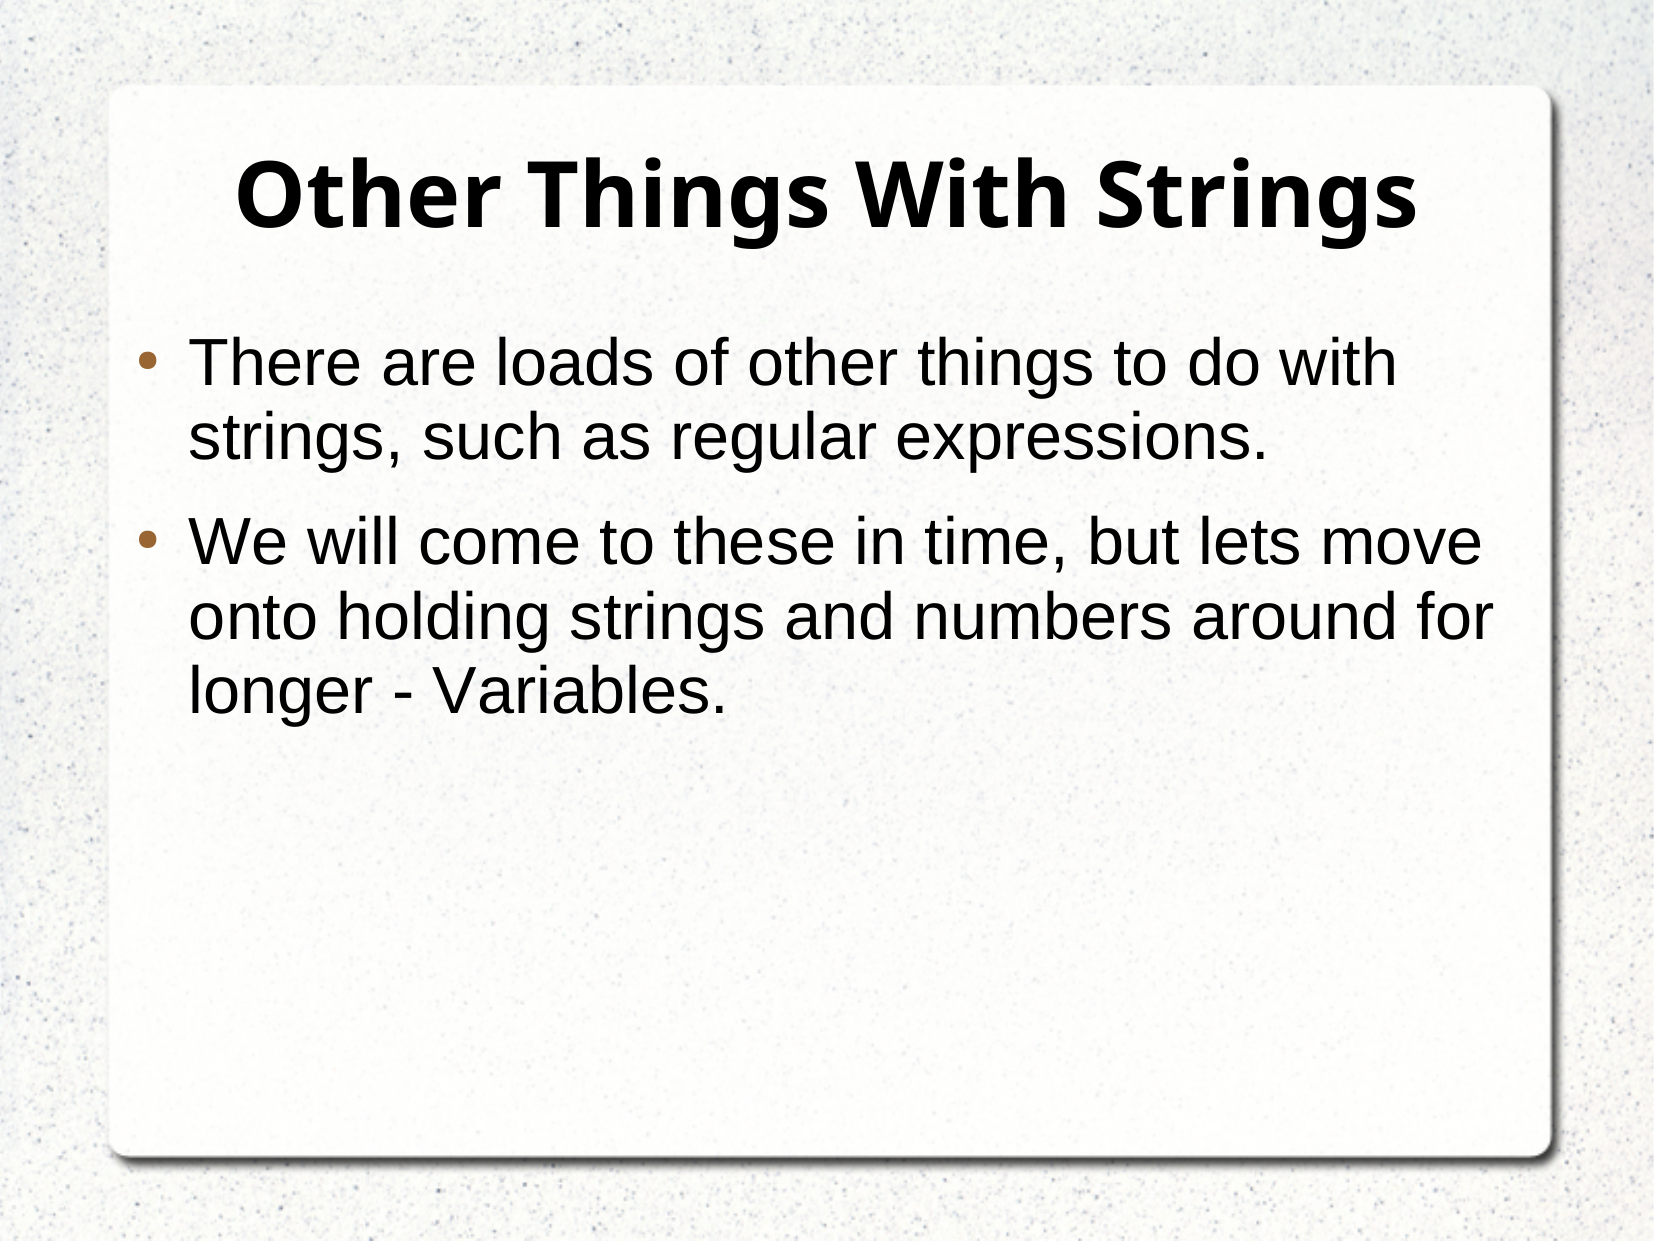

# Other Things With Strings
There are loads of other things to do with strings, such as regular expressions.
We will come to these in time, but lets move onto holding strings and numbers around for longer - Variables.